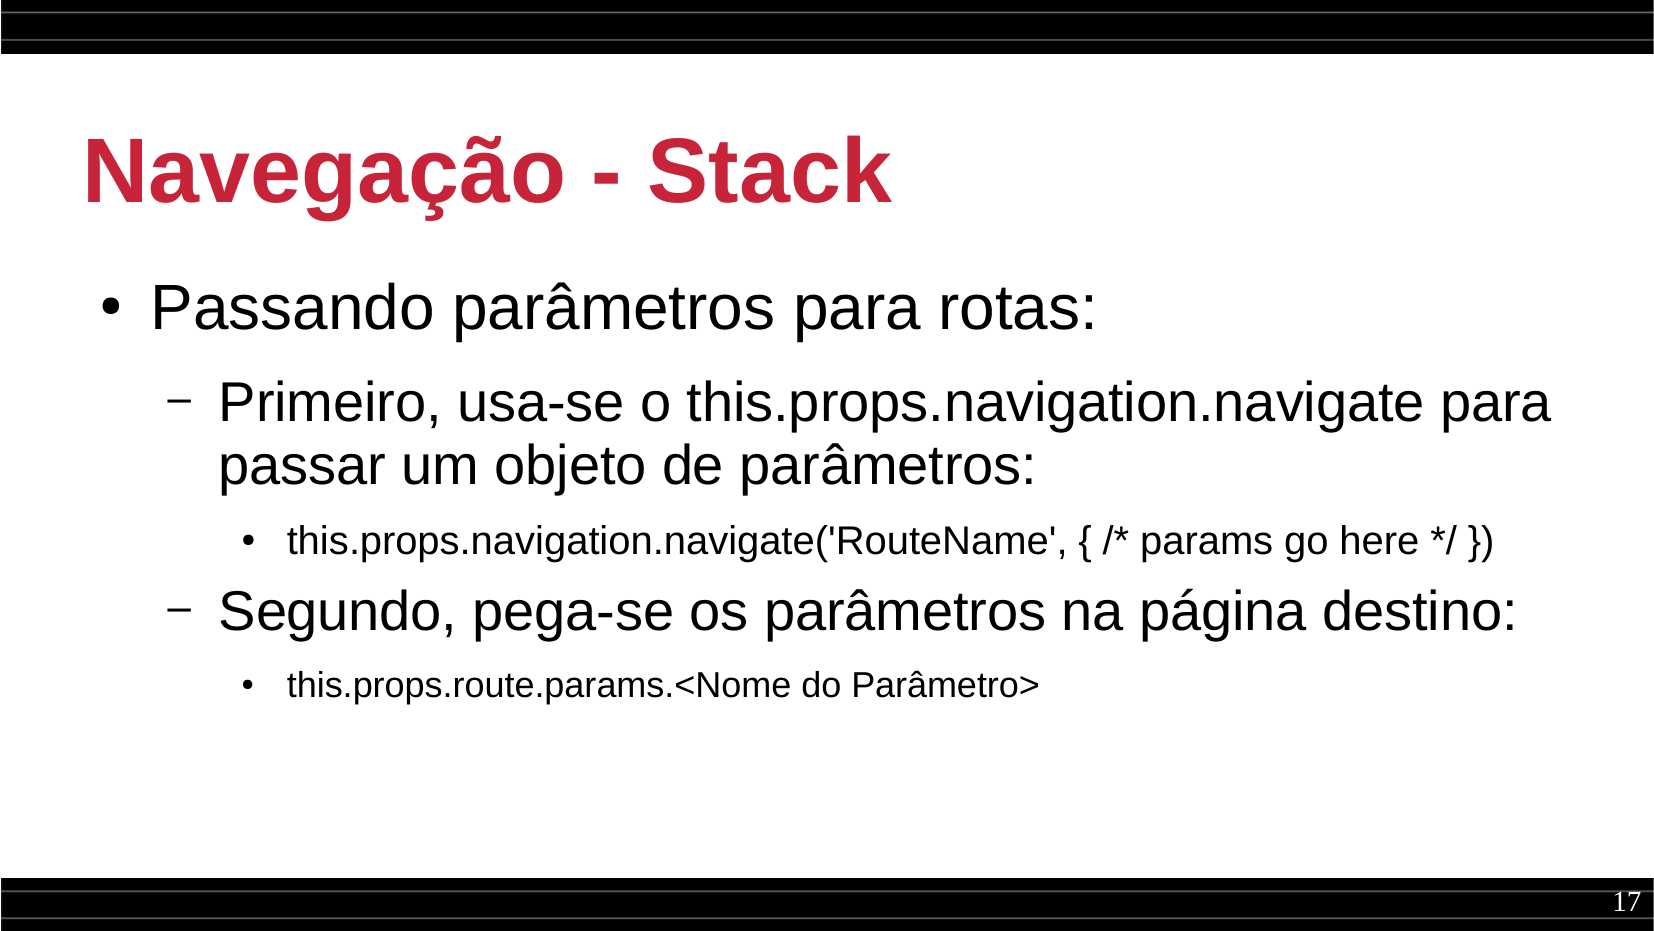

# Navegação - Stack
Passando parâmetros para rotas:
Primeiro, usa-se o this.props.navigation.navigate para passar um objeto de parâmetros:
this.props.navigation.navigate('RouteName', { /* params go here */ })
Segundo, pega-se os parâmetros na página destino:
this.props.route.params.<Nome do Parâmetro>